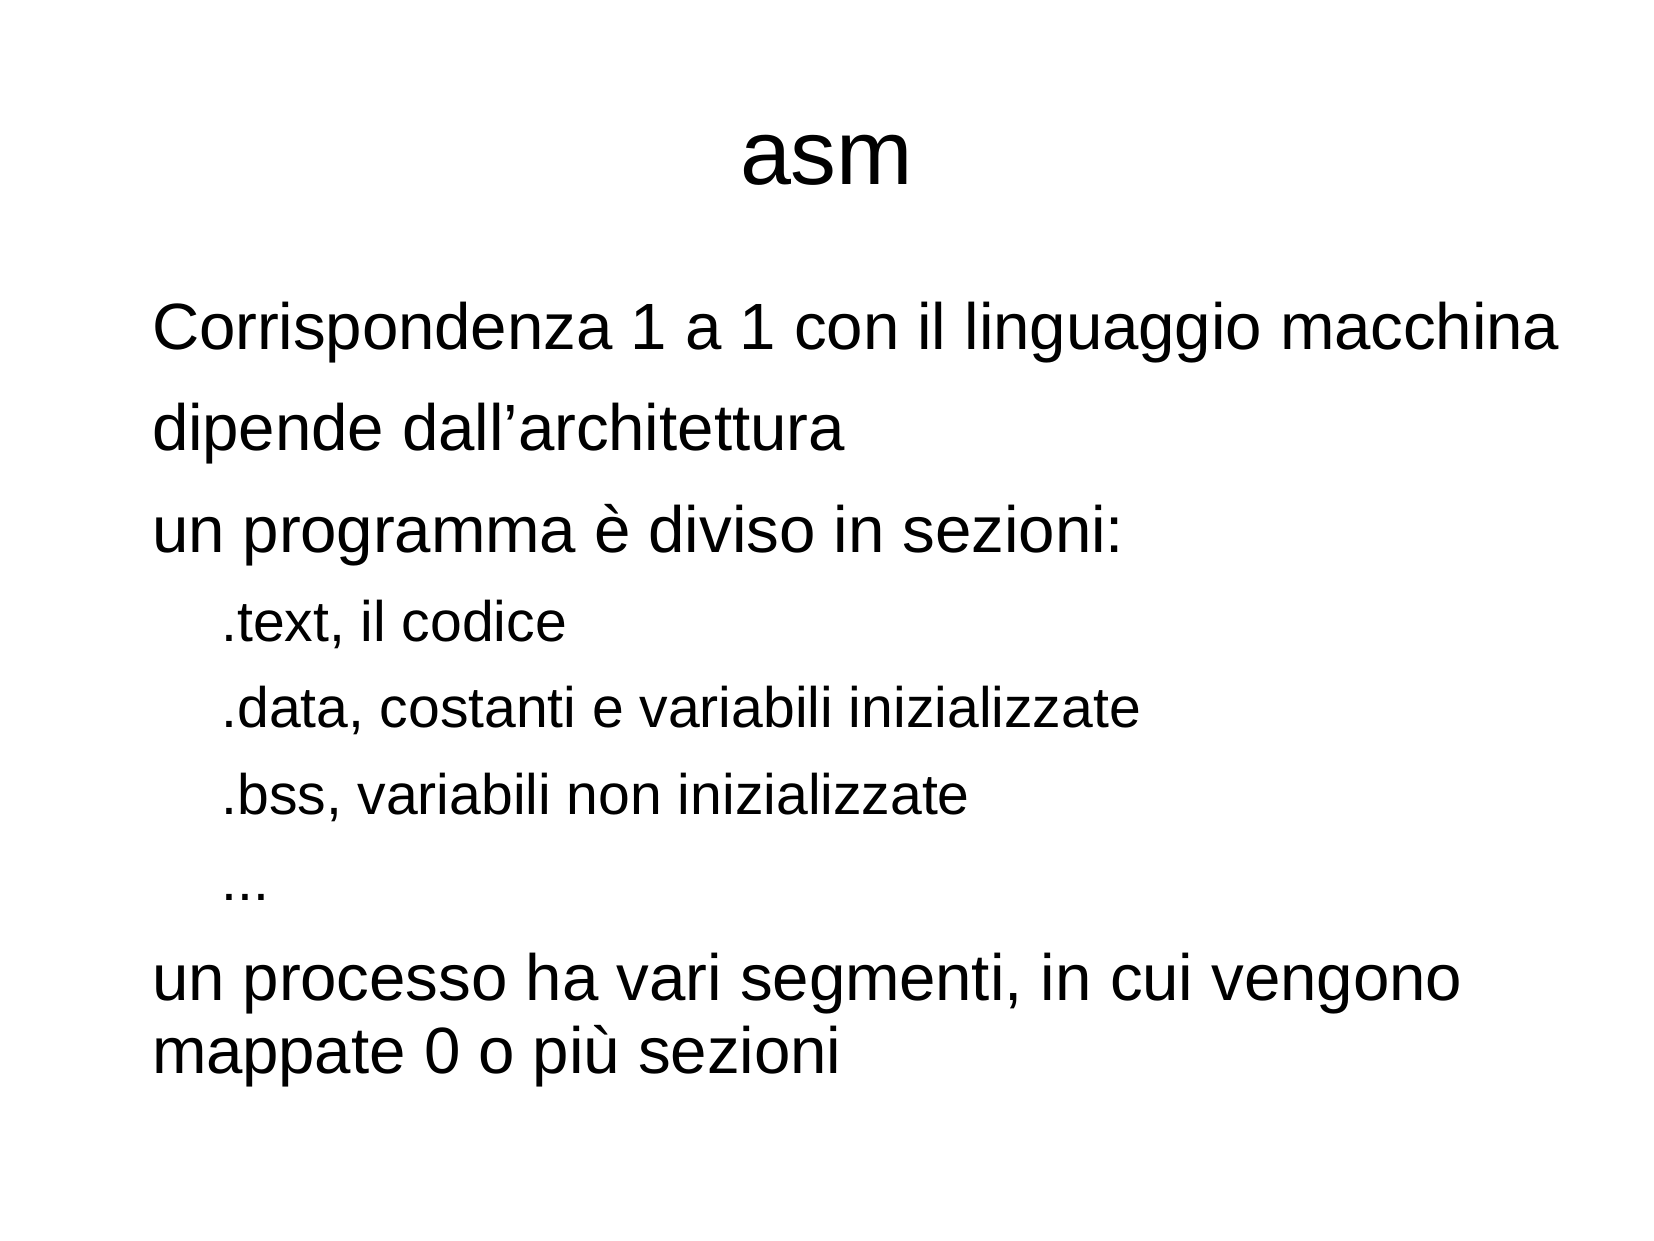

# asm
Corrispondenza 1 a 1 con il linguaggio macchina
dipende dall’architettura
un programma è diviso in sezioni:
.text, il codice
.data, costanti e variabili inizializzate
.bss, variabili non inizializzate
...
un processo ha vari segmenti, in cui vengono mappate 0 o più sezioni